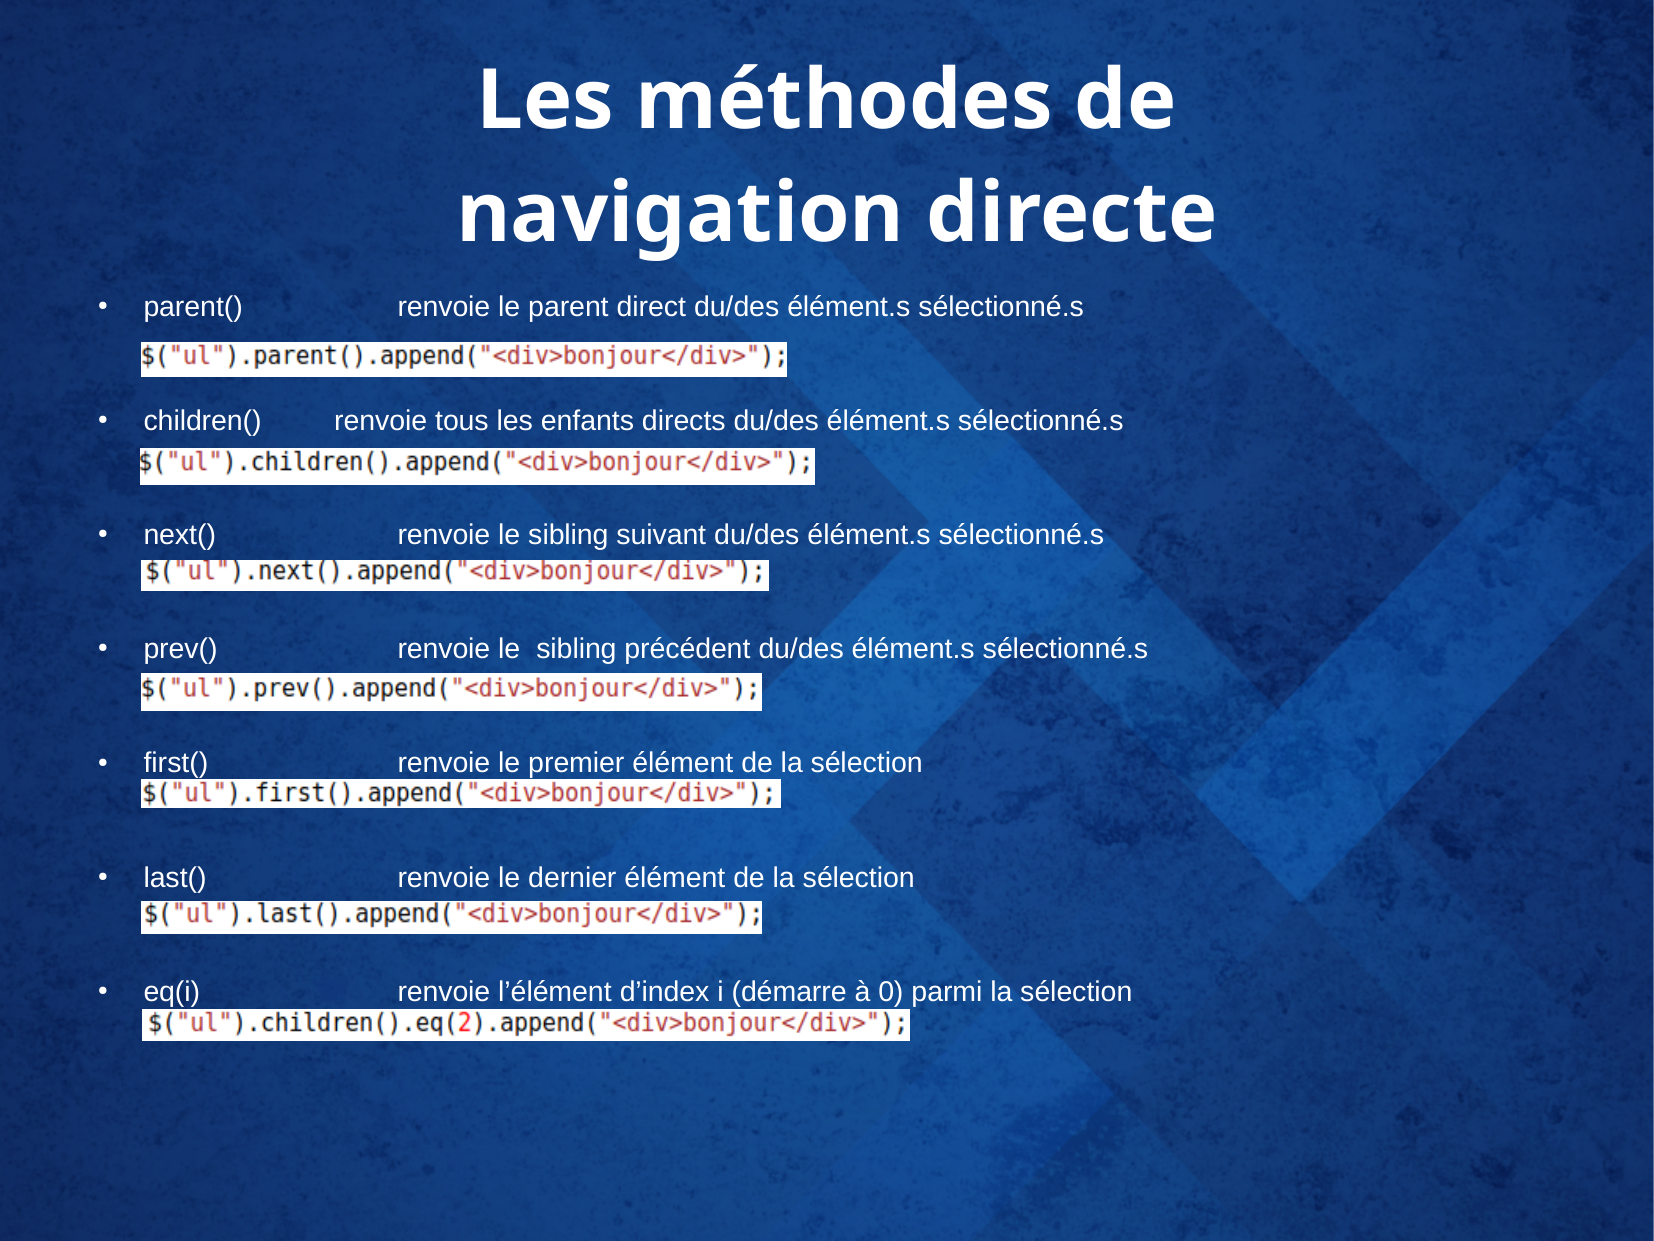

Les méthodes de
 navigation directe
# parent() 			renvoie le parent direct du/des élément.s sélectionné.s
children() 		renvoie tous les enfants directs du/des élément.s sélectionné.s
next() 			renvoie le sibling suivant du/des élément.s sélectionné.s
prev() 			renvoie le sibling précédent du/des élément.s sélectionné.s
first() 			renvoie le premier élément de la sélection
last() 			renvoie le dernier élément de la sélection
eq(i) 			renvoie l’élément d’index i (démarre à 0) parmi la sélection